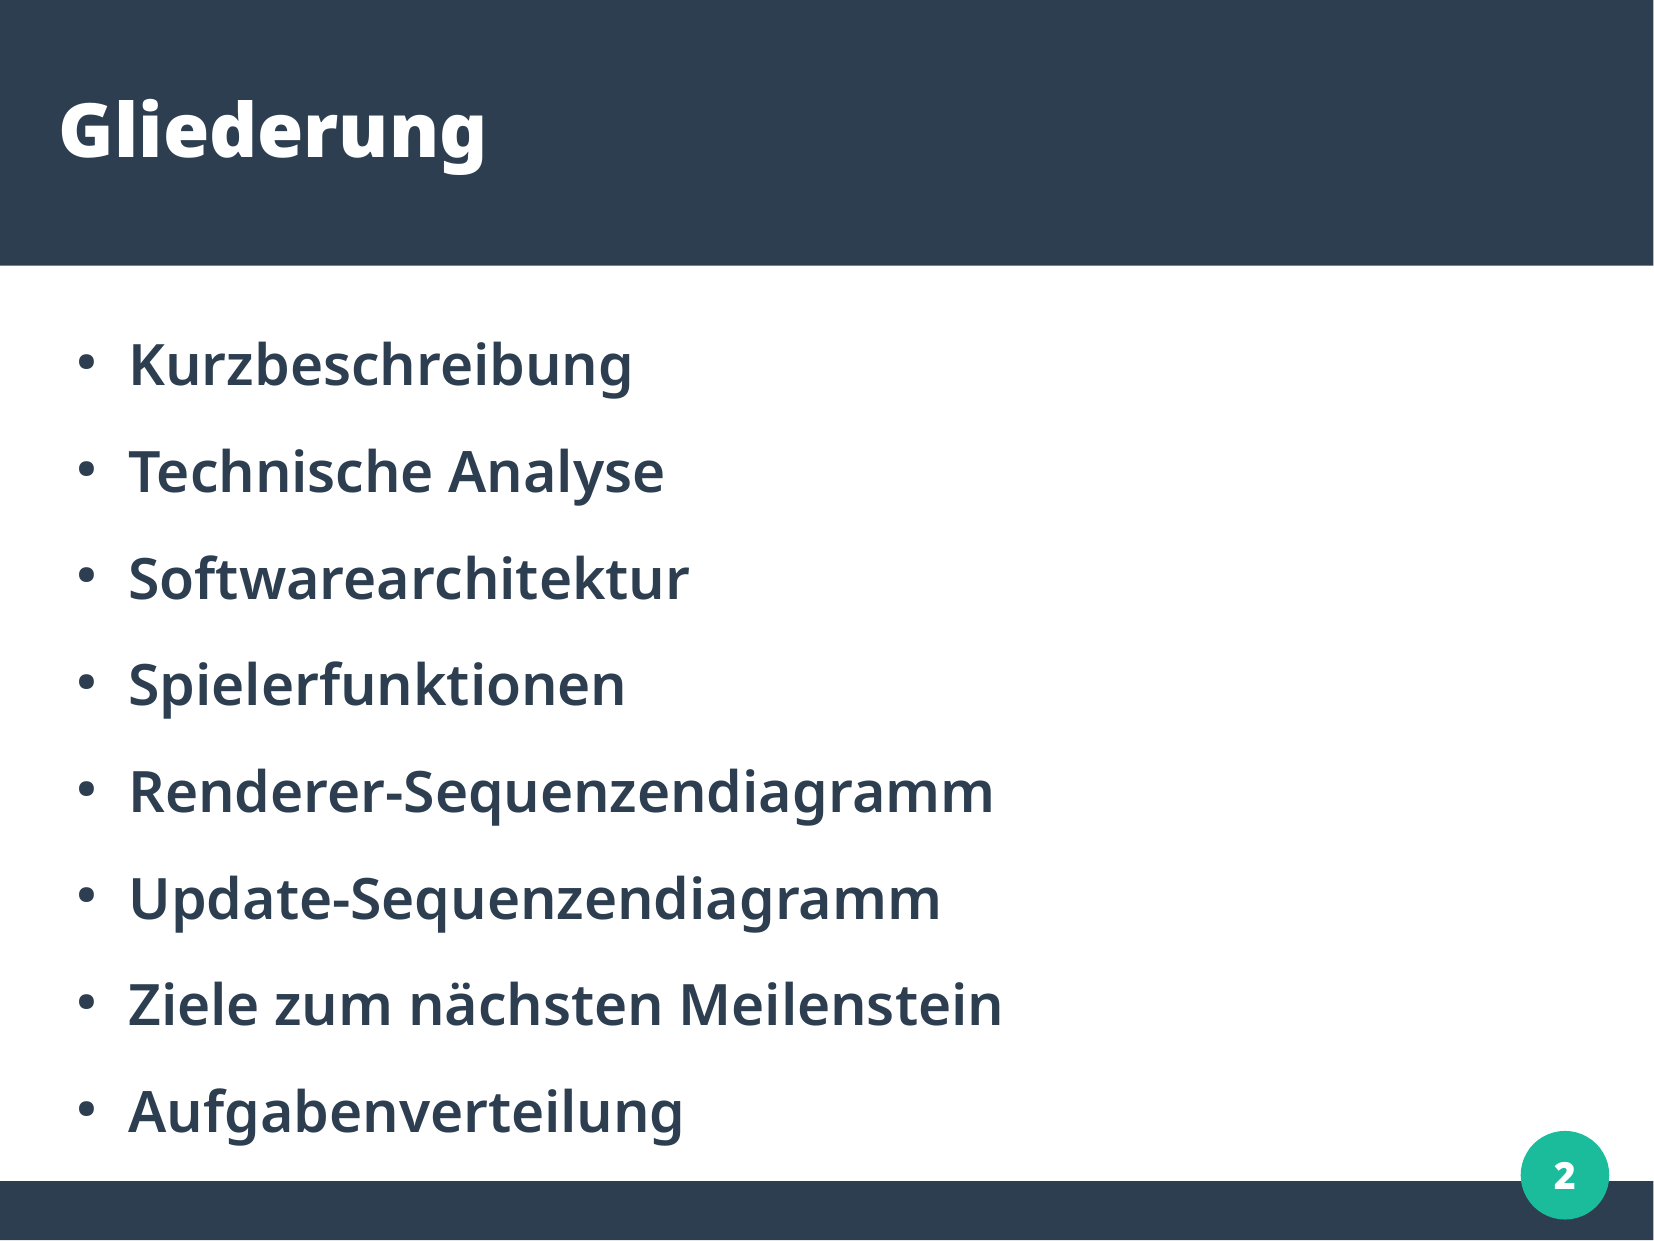

# Gliederung
Kurzbeschreibung
Technische Analyse
Softwarearchitektur
Spielerfunktionen
Renderer-Sequenzendiagramm
Update-Sequenzendiagramm
Ziele zum nächsten Meilenstein
Aufgabenverteilung
2